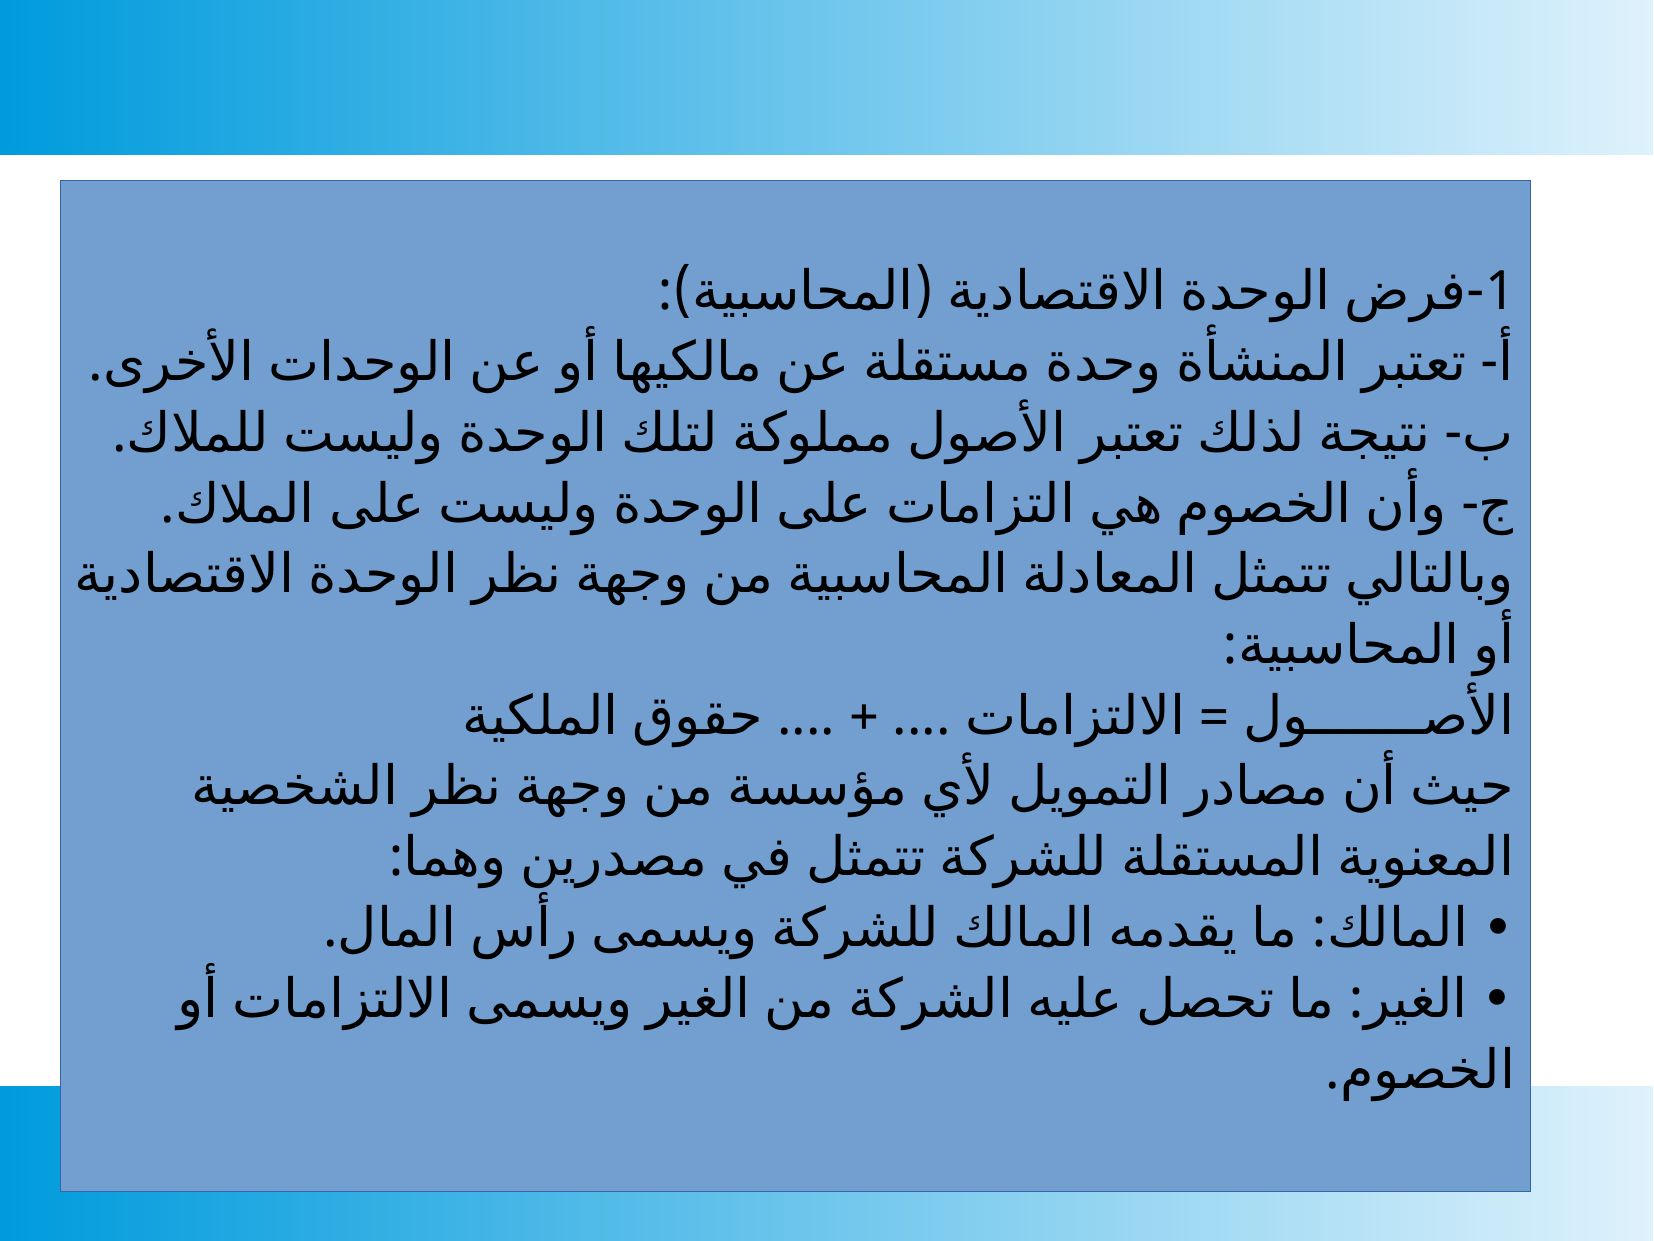

1-فرض الوحدة الاقتصادية (المحاسبية):
‌أ- تعتبر المنشأة وحدة مستقلة عن مالكيها أو عن الوحدات الأخرى.
‌ب- نتيجة لذلك تعتبر الأصول مملوكة لتلك الوحدة وليست للملاك.
‌ج- وأن الخصوم هي التزامات على الوحدة وليست على الملاك.
وبالتالي تتمثل المعادلة المحاسبية من وجهة نظر الوحدة الاقتصادية أو المحاسبية:
الأصـــــــول = الالتزامات .... + .... حقوق الملكية
حيث أن مصادر التمويل لأي مؤسسة من وجهة نظر الشخصية المعنوية المستقلة للشركة تتمثل في مصدرين وهما:
• المالك: ما يقدمه المالك للشركة ويسمى رأس المال.
• الغير: ما تحصل عليه الشركة من الغير ويسمى الالتزامات أو الخصوم.